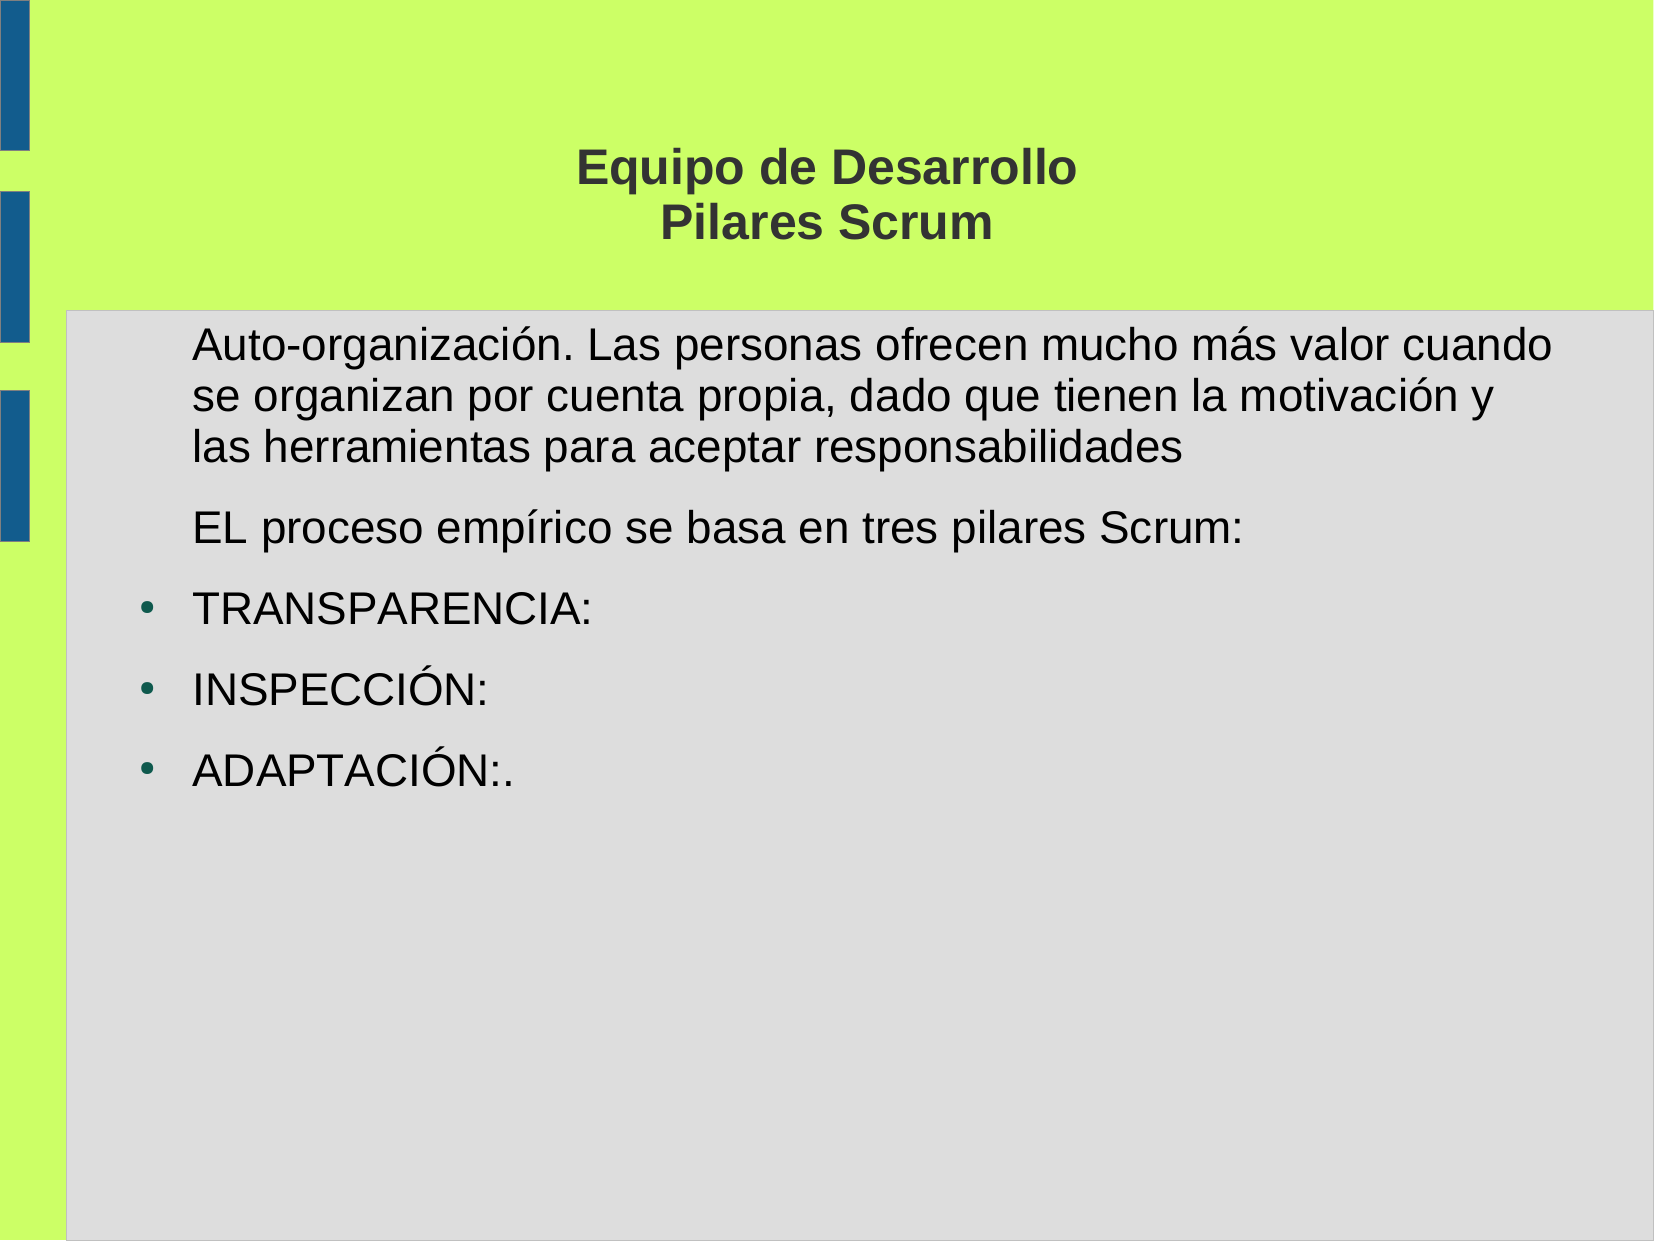

# Equipo de Desarrollo Pilares Scrum
Auto-organización. Las personas ofrecen mucho más valor cuando se organizan por cuenta propia, dado que tienen la motivación y las herramientas para aceptar responsabilidades
EL proceso empírico se basa en tres pilares Scrum:
TRANSPARENCIA:
INSPECCIÓN:
ADAPTACIÓN:.